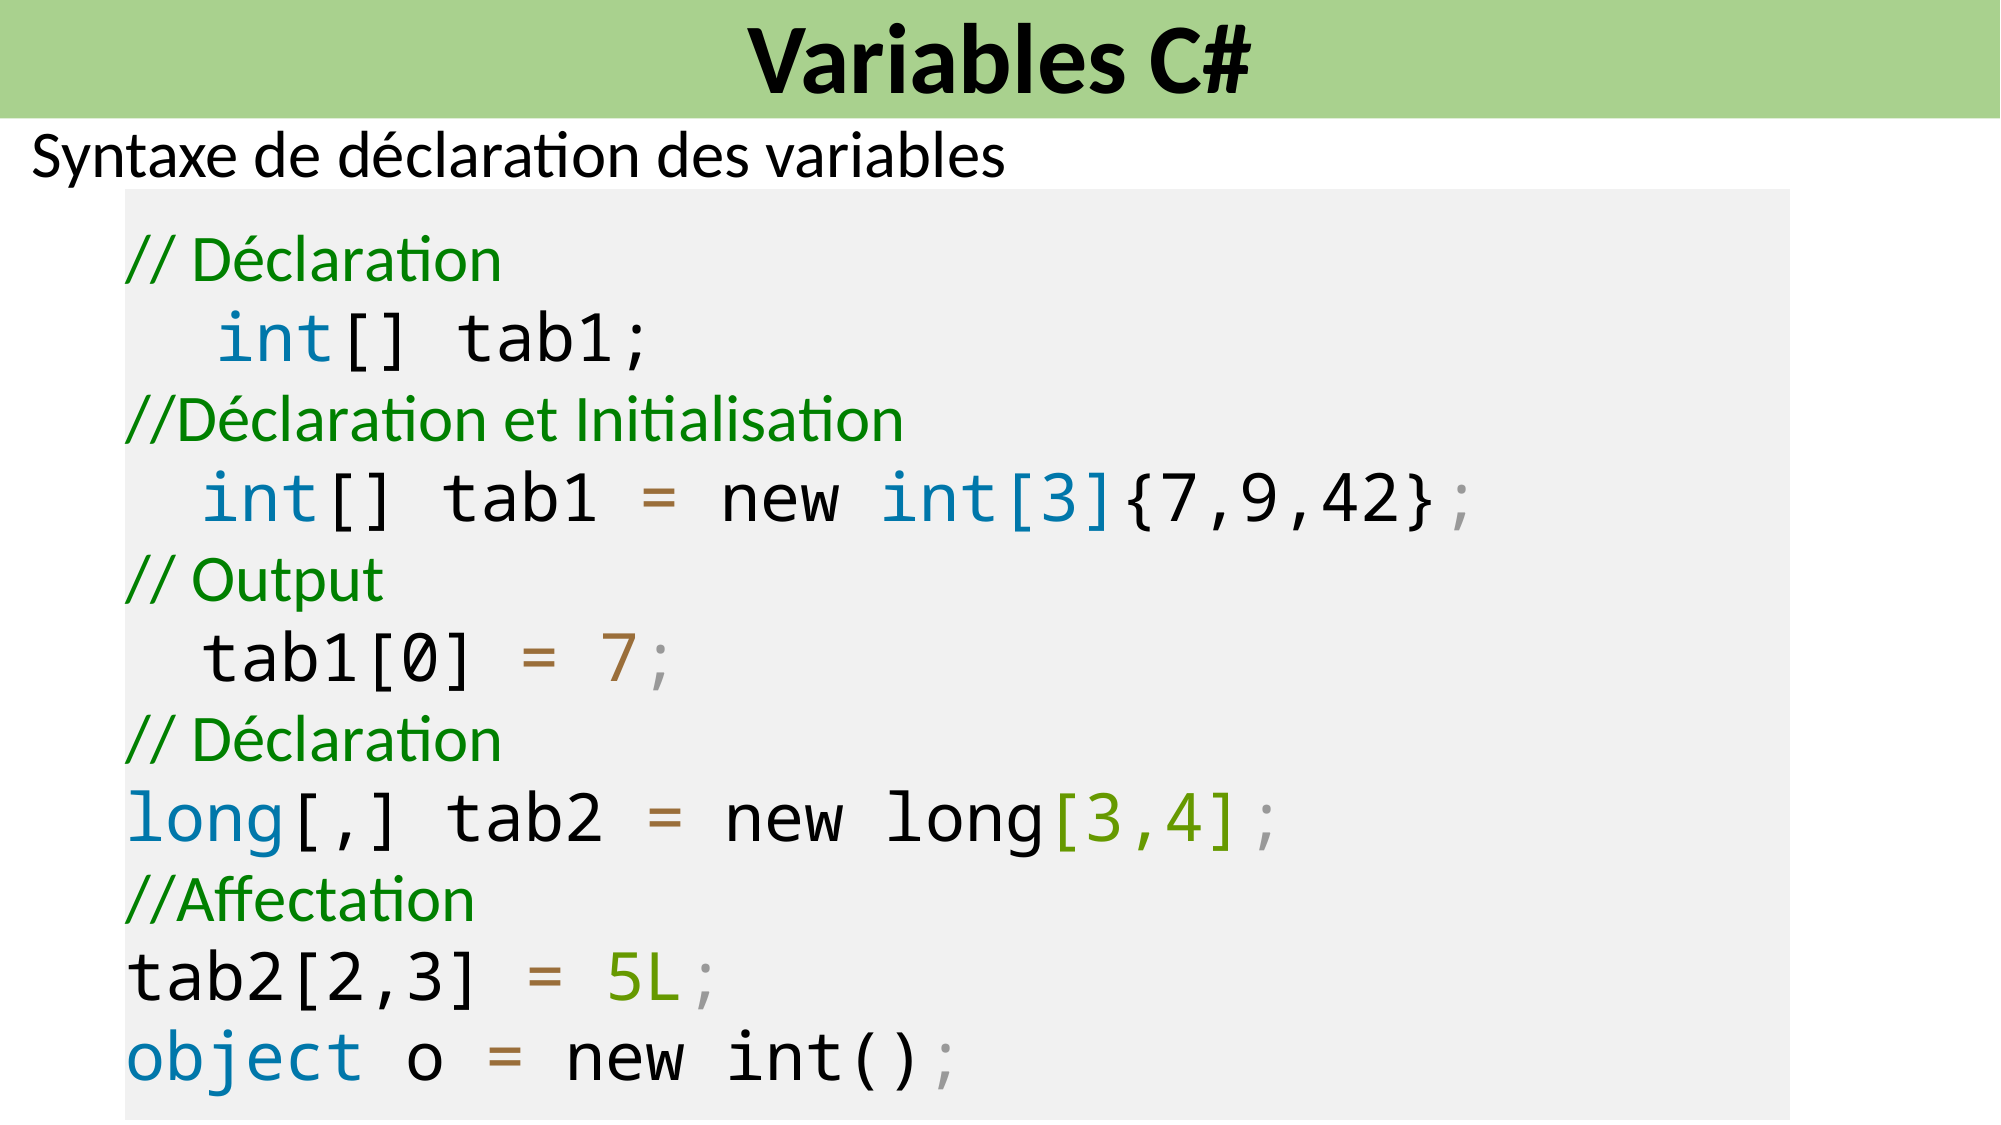

# Variables C#
Syntaxe de déclaration des variables
// Déclaration
      int[] tab1;
//Déclaration et Initialisation
	int[] tab1 = new int[3]{7,9,42};
// Output
	tab1[0] = 7;
// Déclaration
long[,] tab2 = new long[3,4];
//Affectation
tab2[2,3] = 5L;
object o = new int();